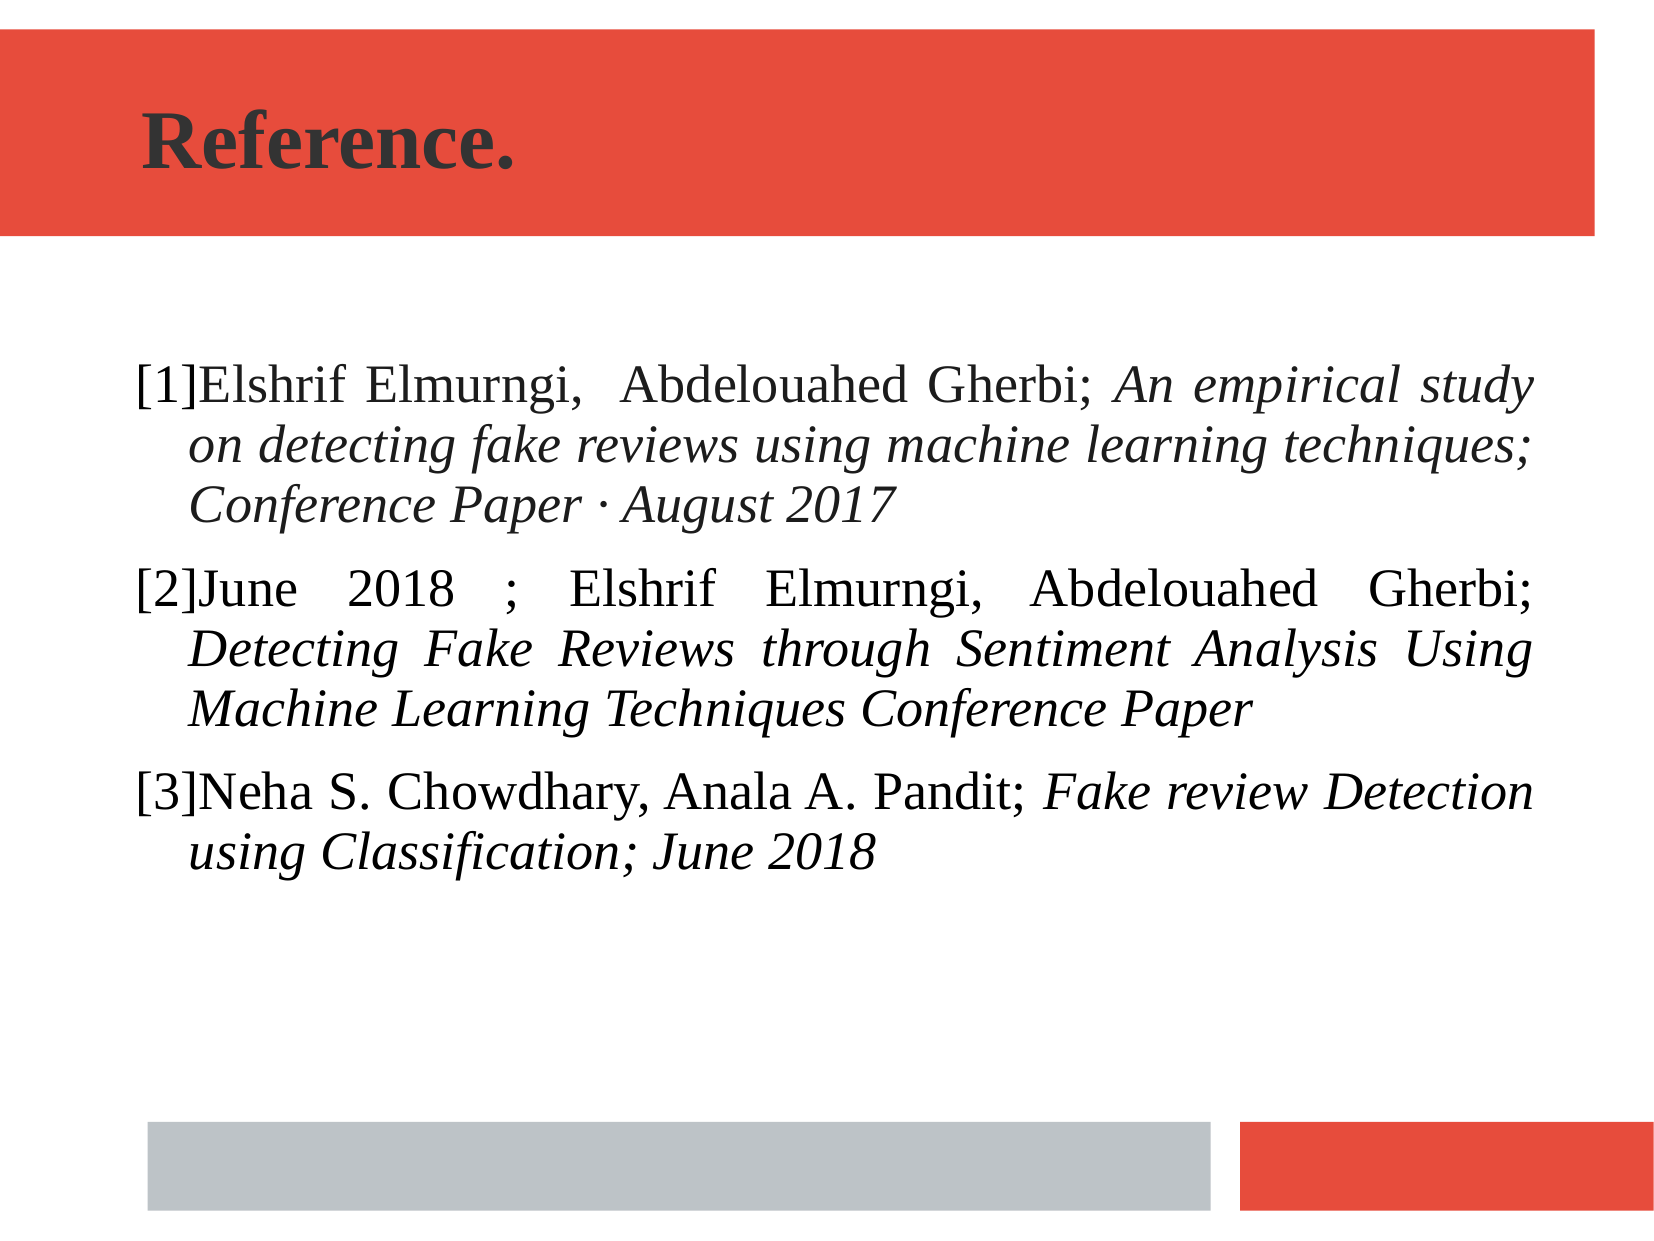

Reference.
# Elshrif Elmurngi, Abdelouahed Gherbi; An empirical study on detecting fake reviews using machine learning techniques; Conference Paper · August 2017
June 2018 ; Elshrif Elmurngi, Abdelouahed Gherbi; Detecting Fake Reviews through Sentiment Analysis Using Machine Learning Techniques Conference Paper
Neha S. Chowdhary, Anala A. Pandit; Fake review Detection using Classification; June 2018